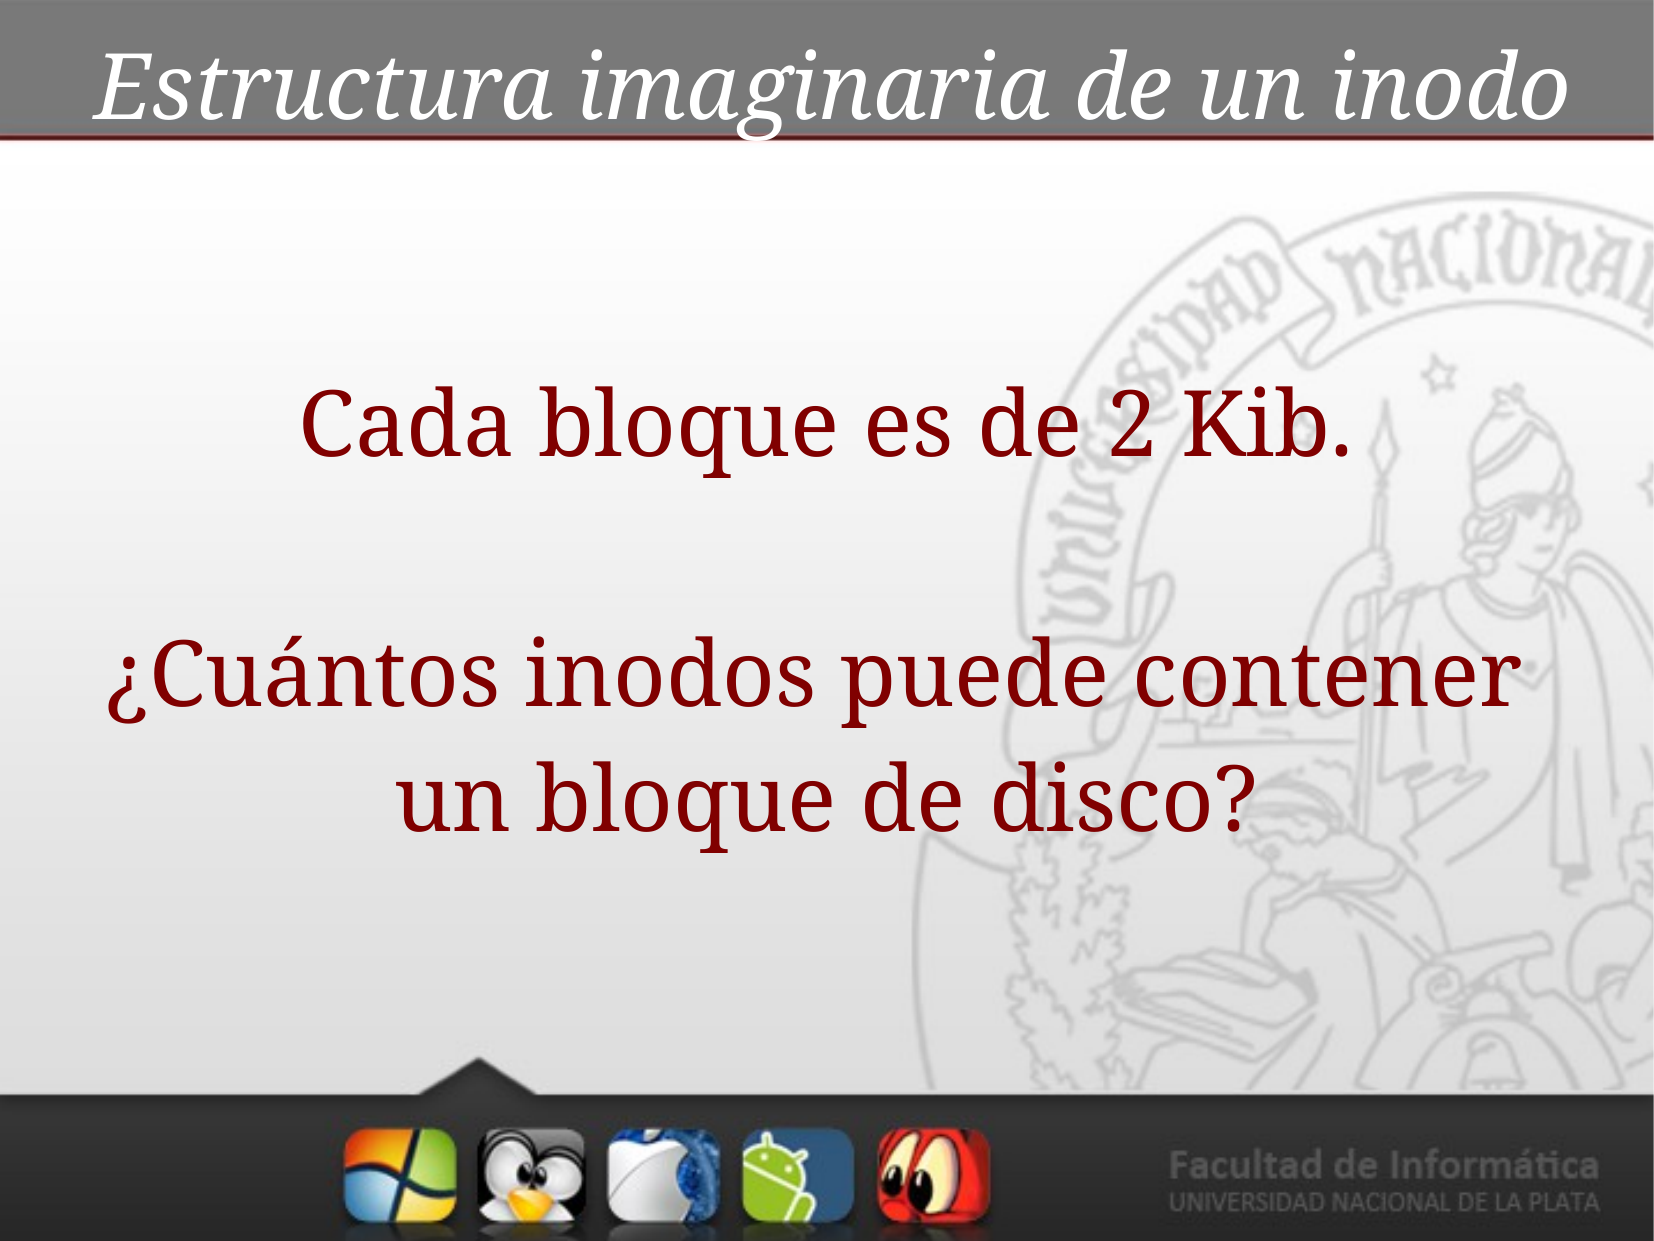

Estructura imaginaria de un inodo
# Cada bloque es de 2 Kib.
¿Cuántos inodos puede contener
un bloque de disco?